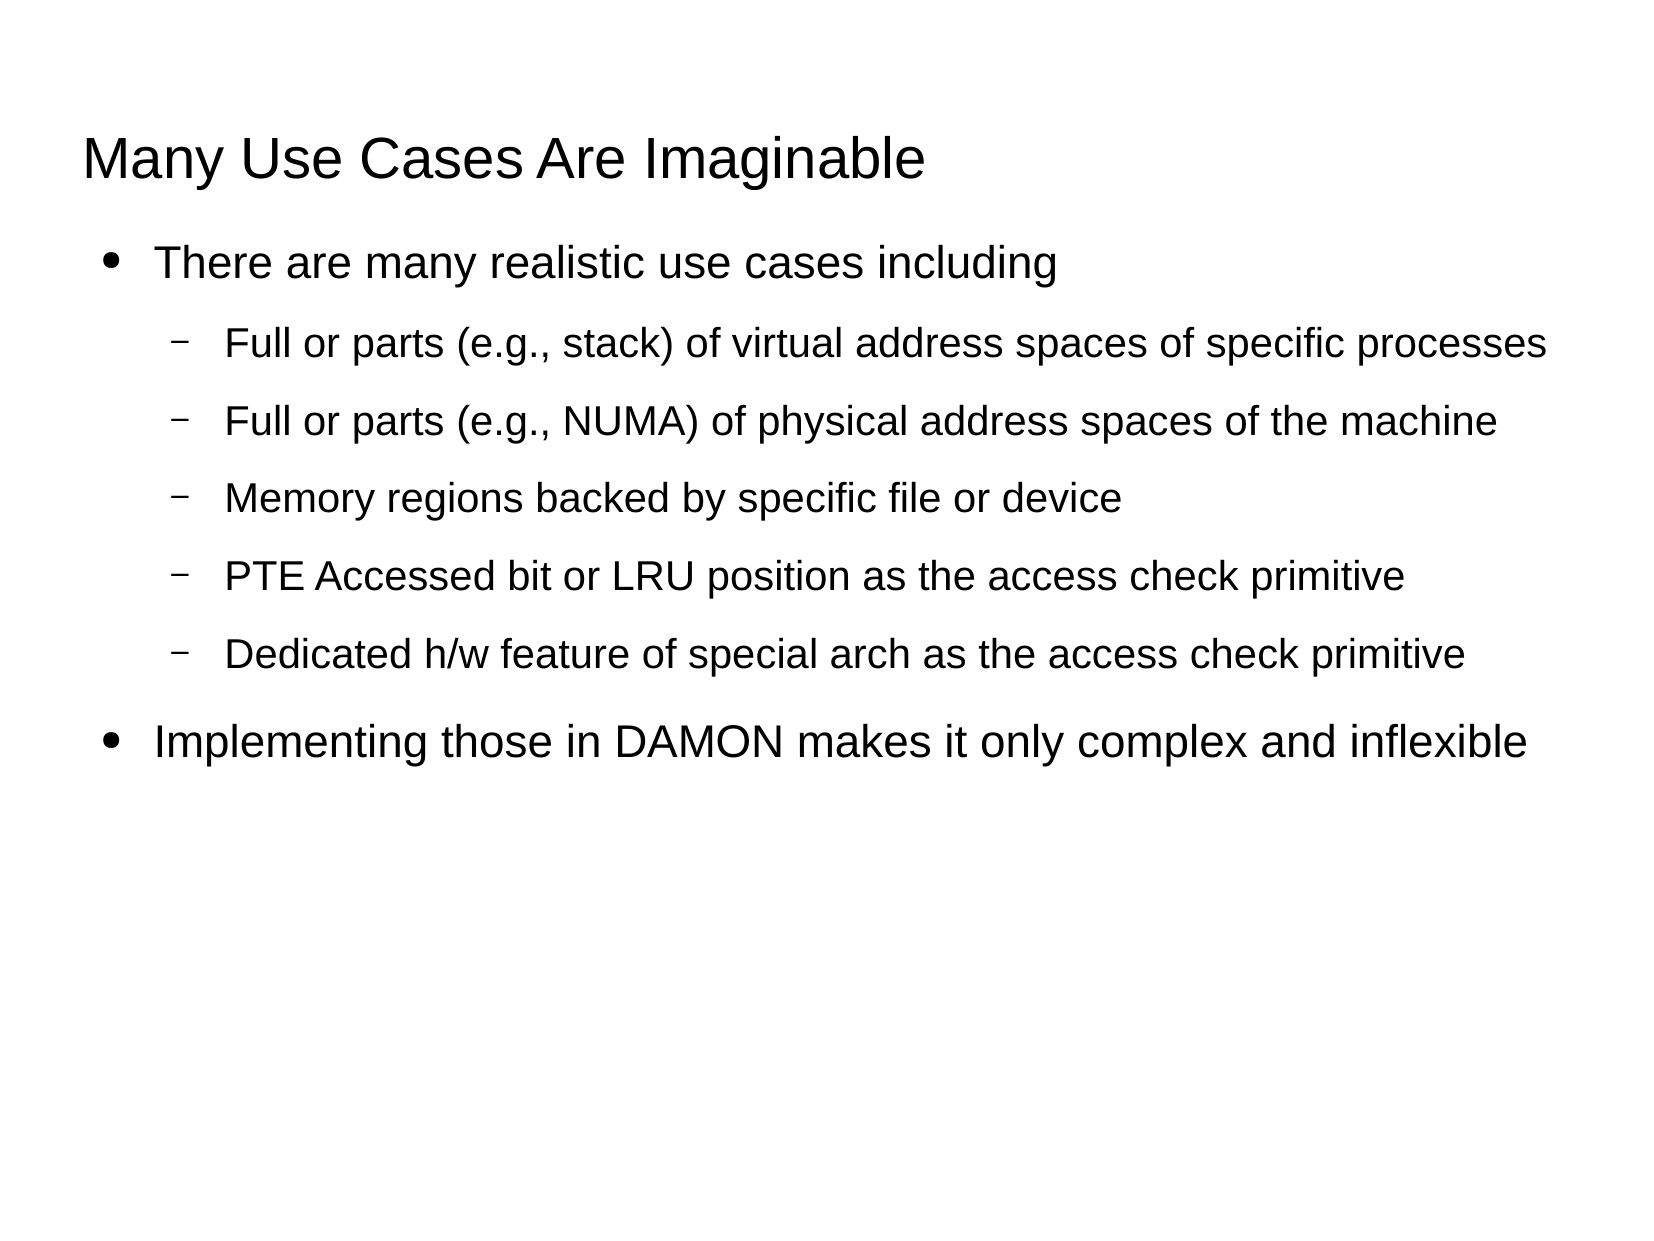

# Many Use Cases Are Imaginable
There are many realistic use cases including
Full or parts (e.g., stack) of virtual address spaces of specific processes
Full or parts (e.g., NUMA) of physical address spaces of the machine
Memory regions backed by specific file or device
PTE Accessed bit or LRU position as the access check primitive
Dedicated h/w feature of special arch as the access check primitive
Implementing those in DAMON makes it only complex and inflexible